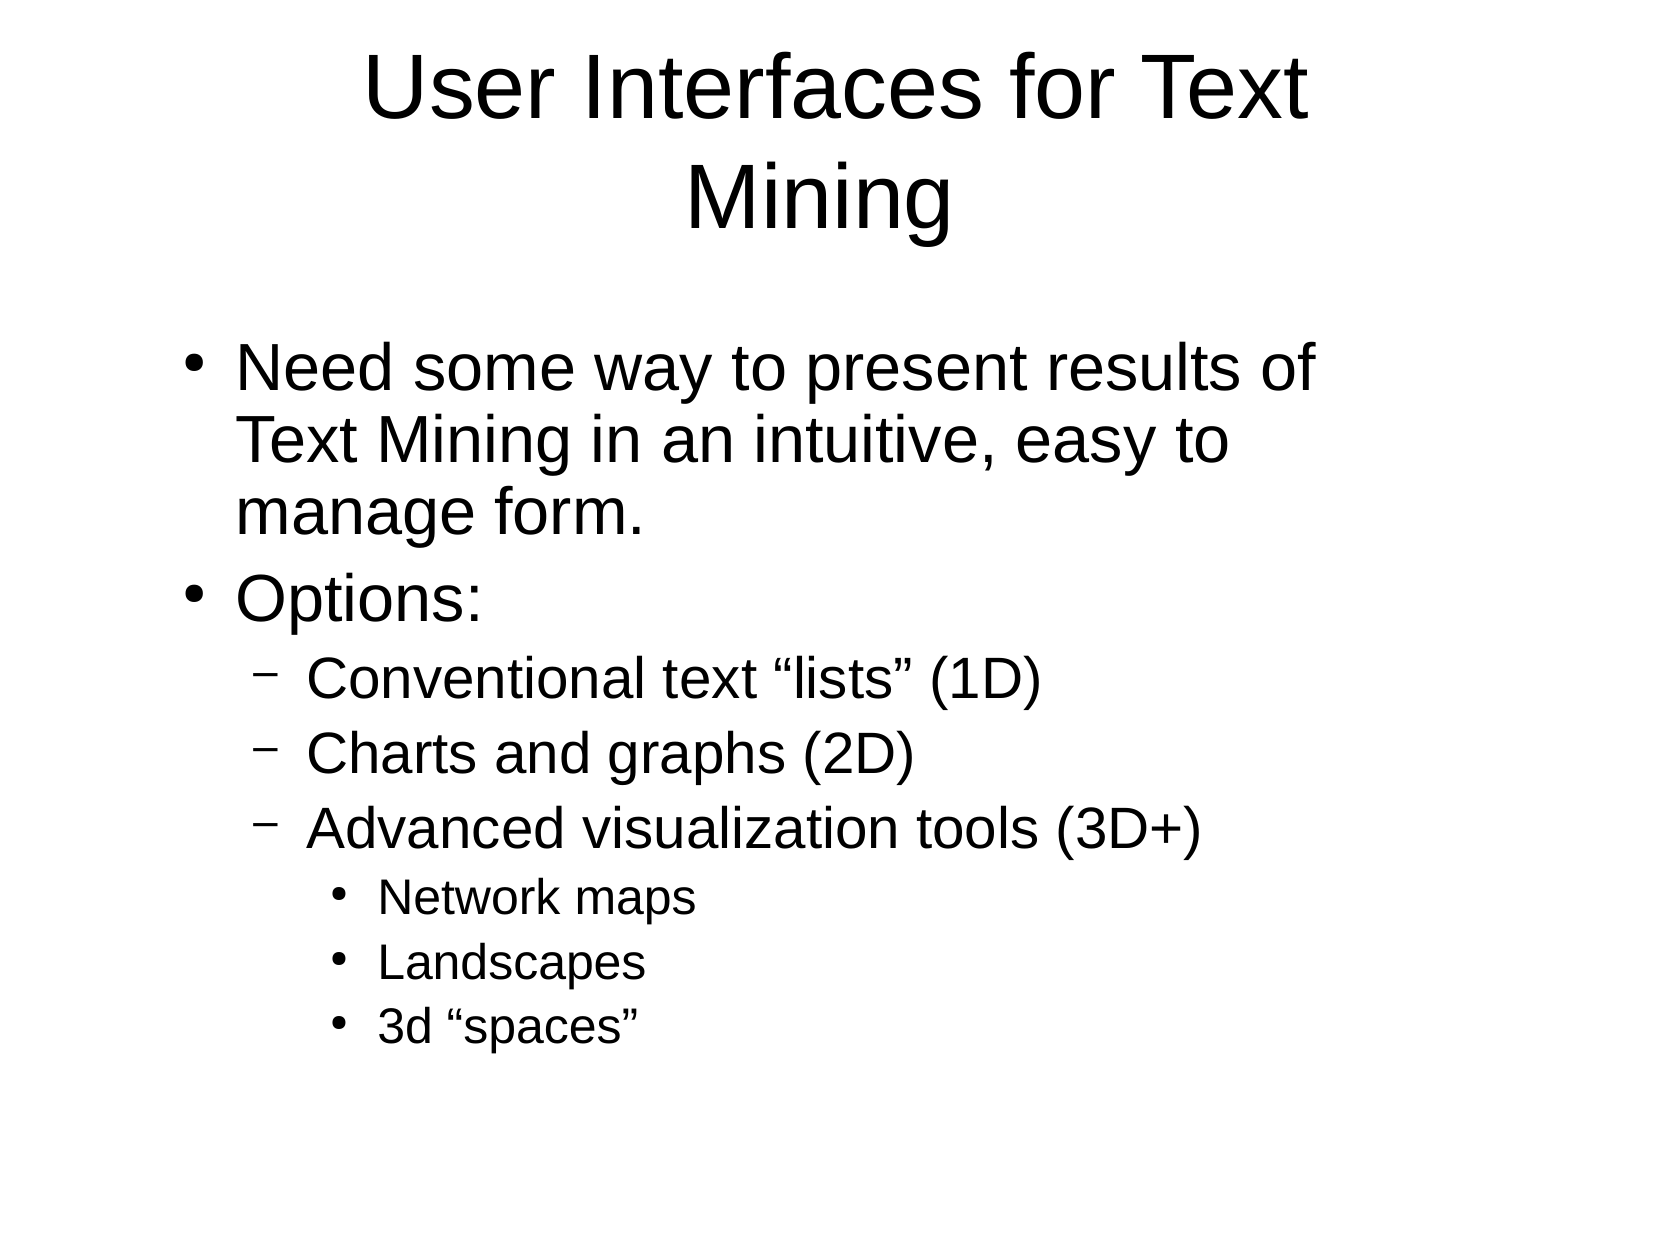

# User Interfaces for Text Mining
Need some way to present results of Text Mining in an intuitive, easy to manage form.
Options:
Conventional text “lists” (1D)
Charts and graphs (2D)
Advanced visualization tools (3D+)
Network maps
Landscapes
3d “spaces”